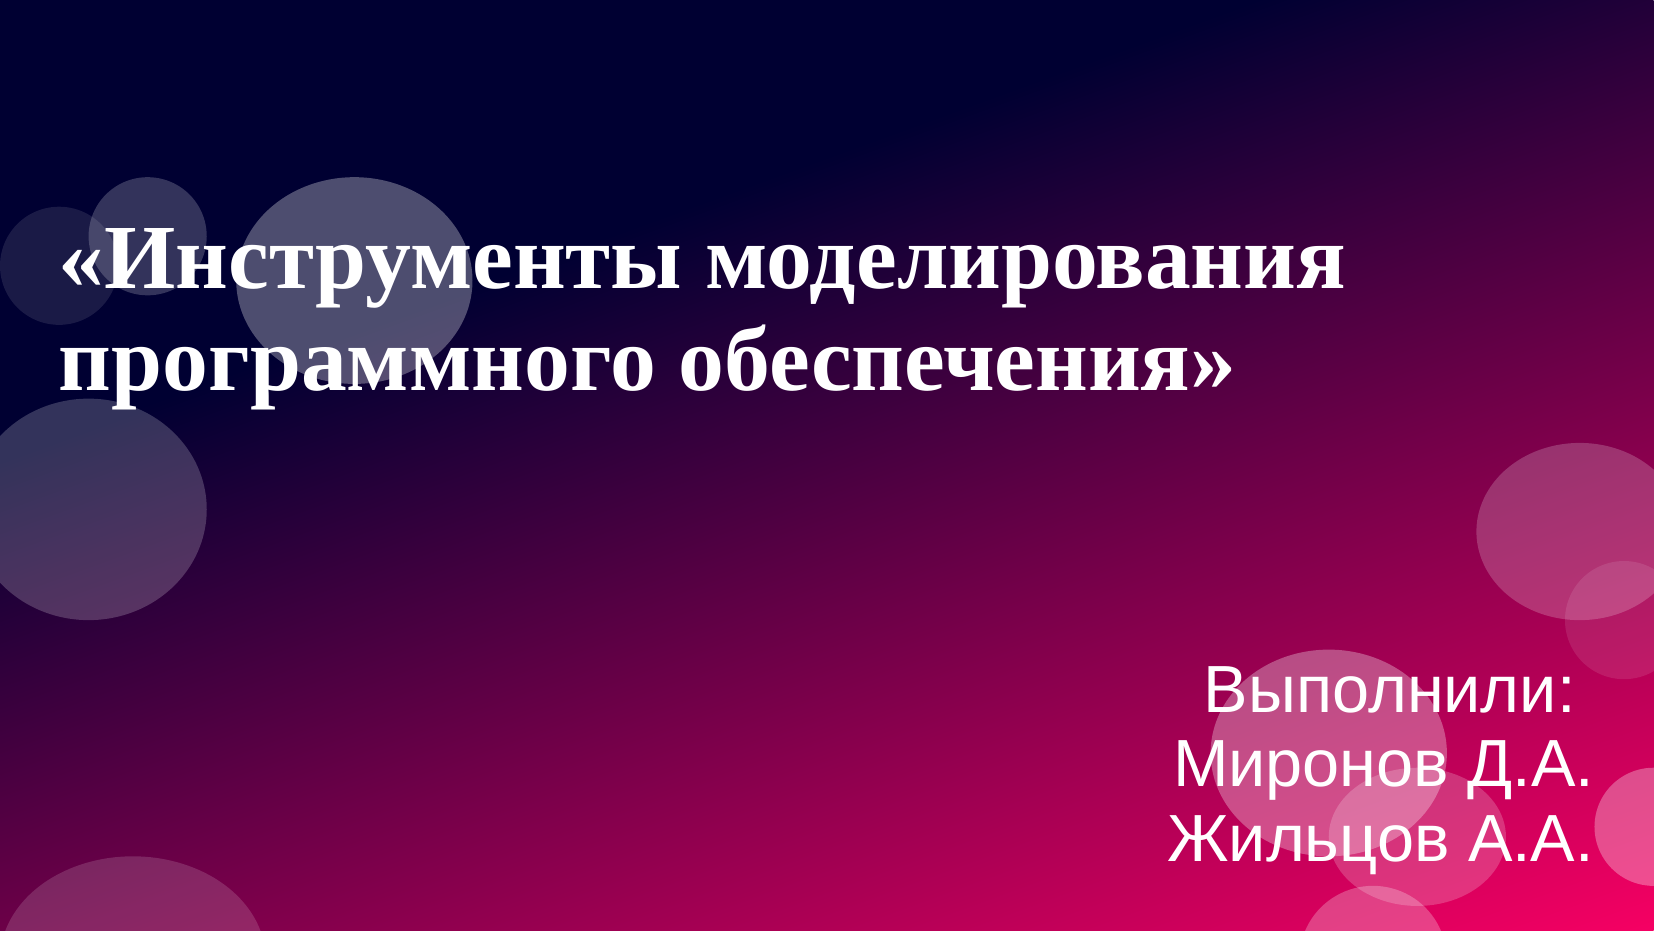

# «Инструменты моделирования программного обеспечения»
Выполнили:
Миронов Д.А.
 Жильцов А.А.